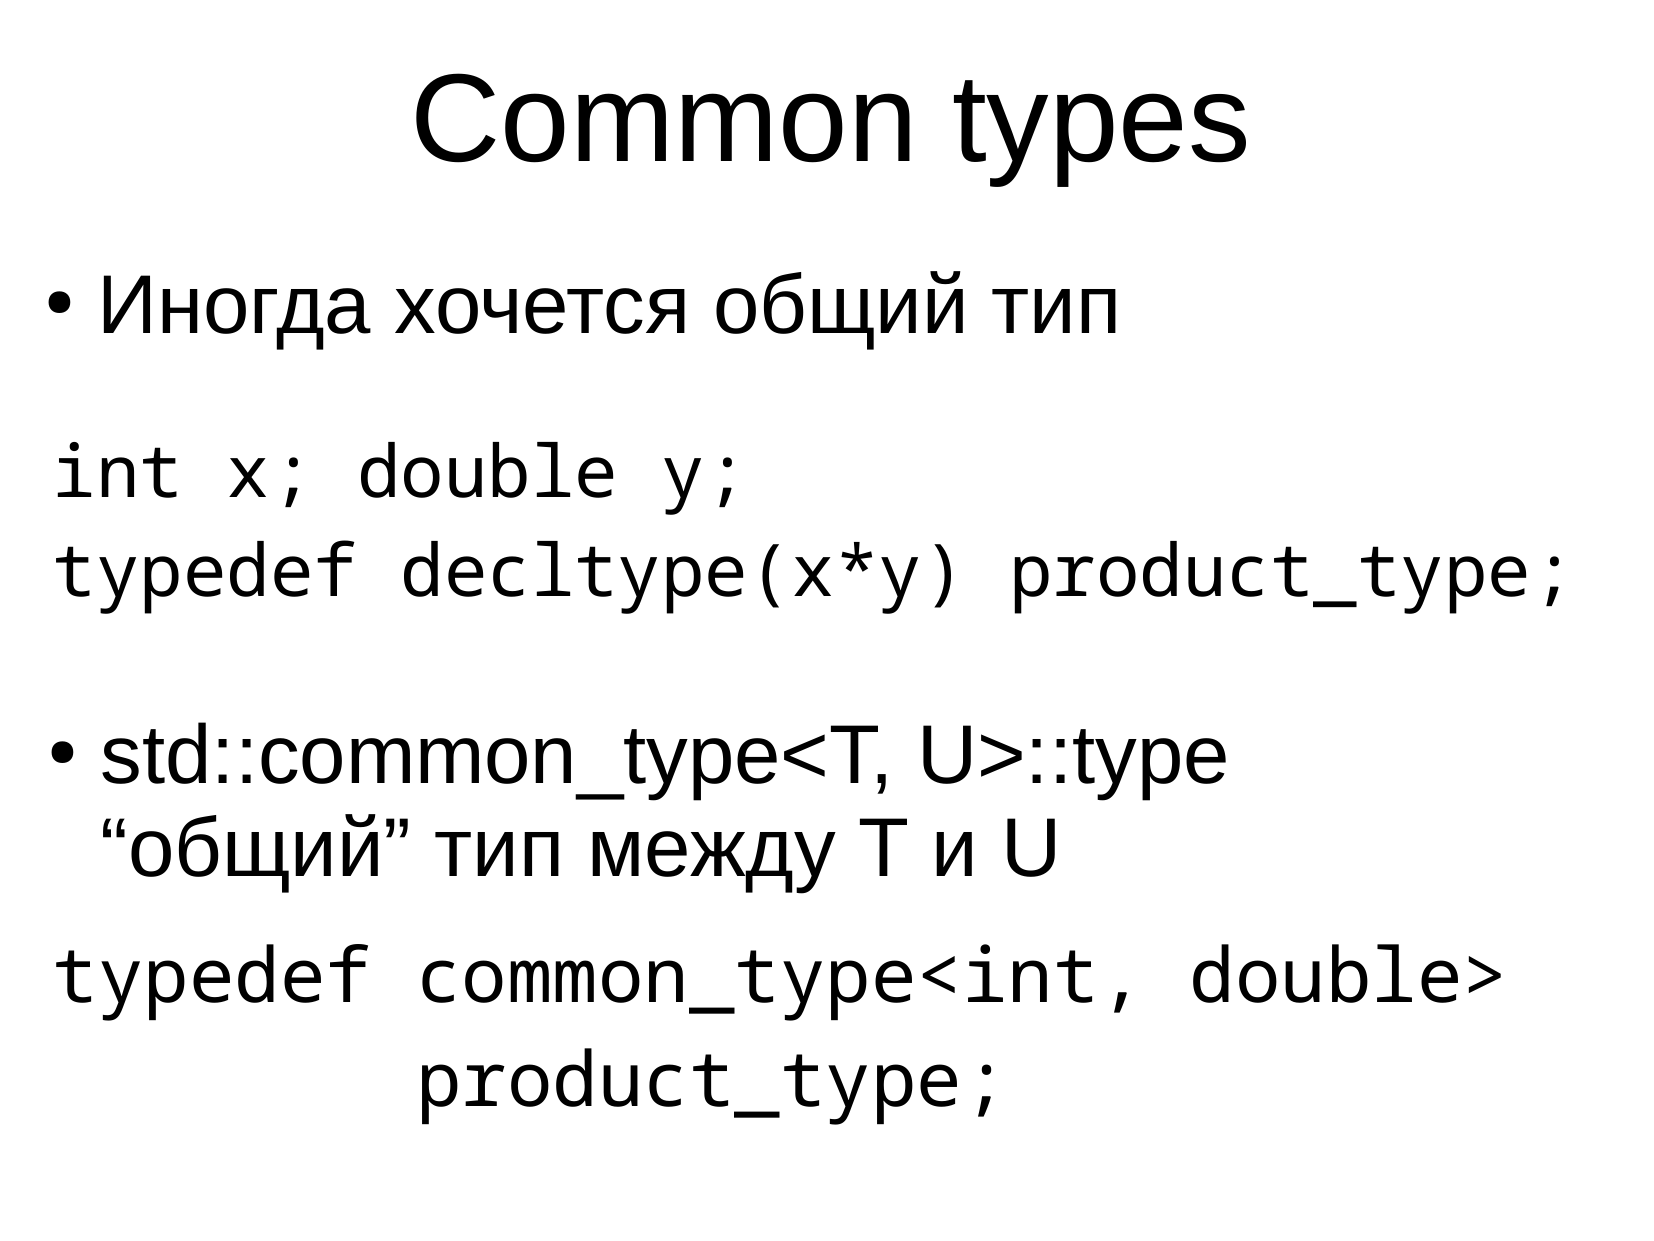

# Common types
Иногда хочется общий тип
int x; double y;
typedef decltype(x*y) product_type;
std::common_type<T, U>::type
“общий” тип между T и U
typedef common_type<int, double>
 product_type;